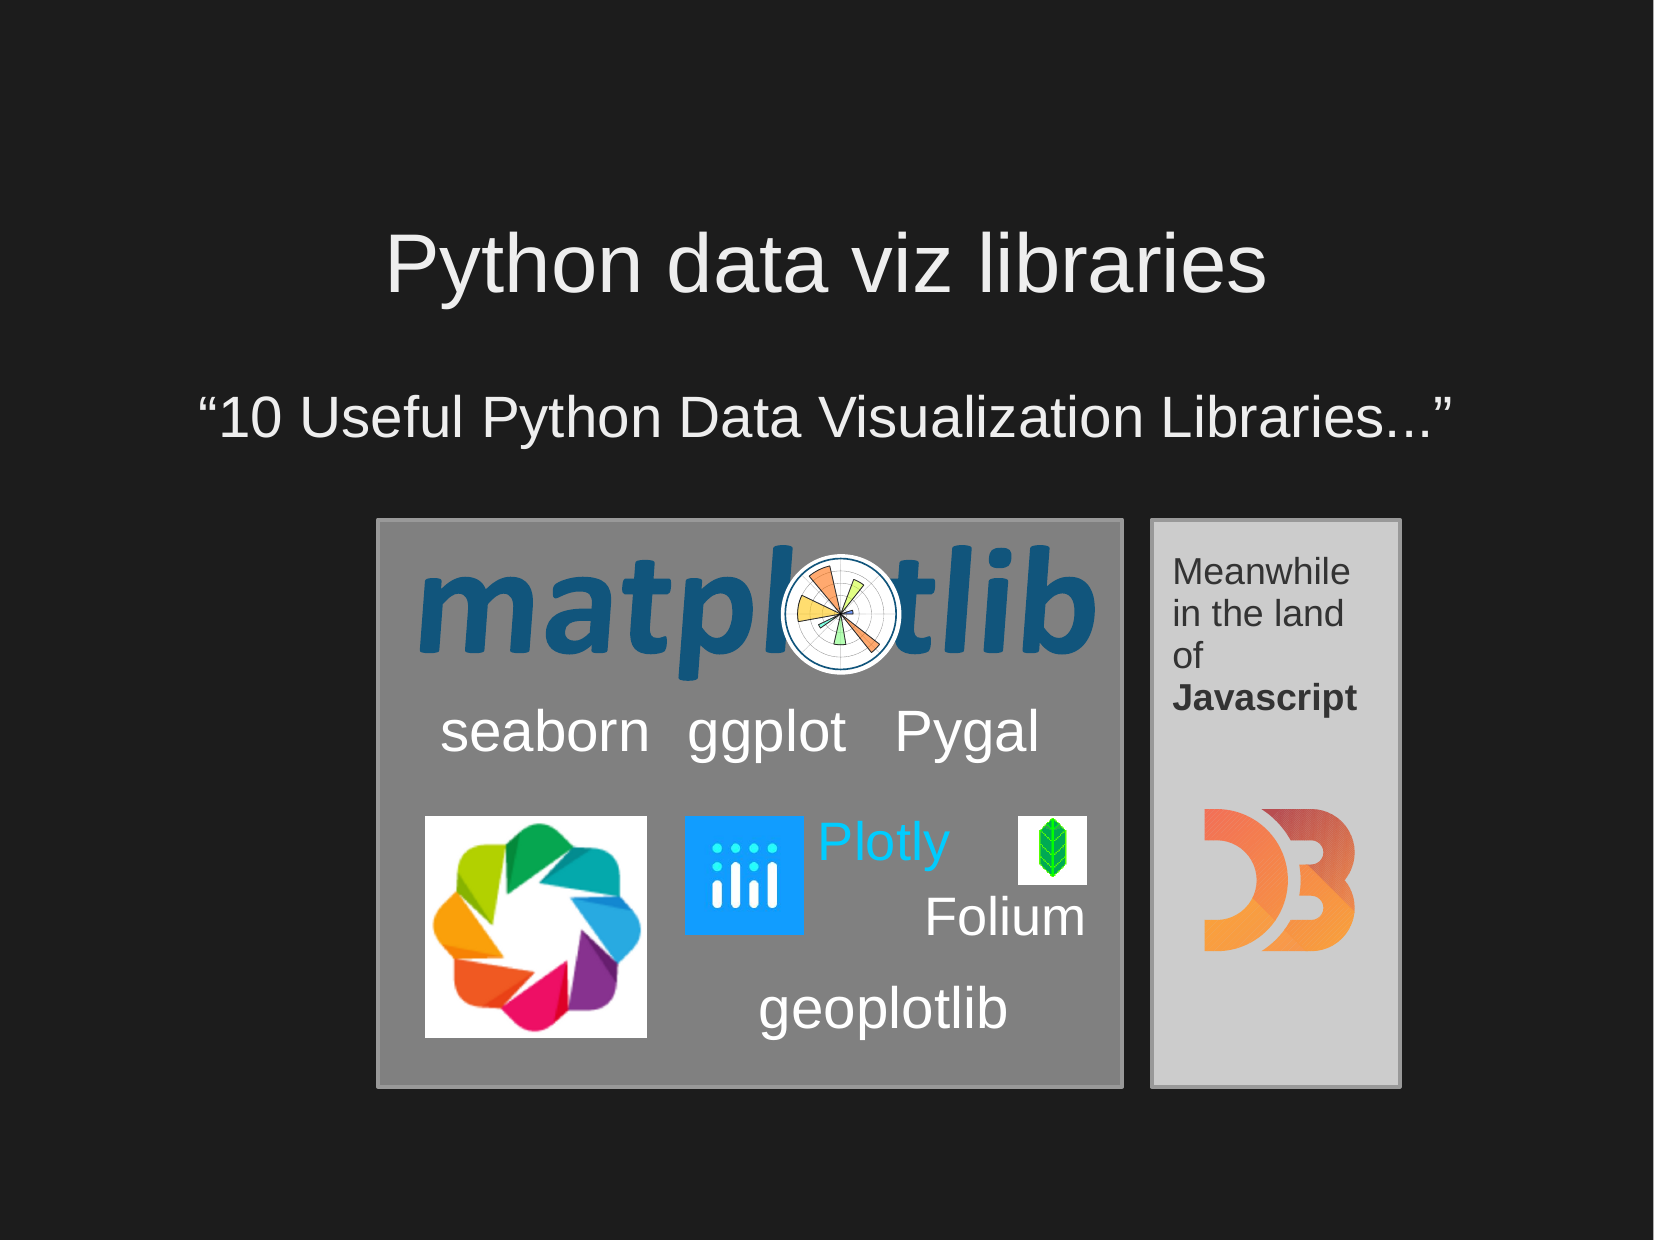

Python data viz libraries
“10 Useful Python Data Visualization Libraries...”
Meanwhile in the land of Javascript
seaborn
ggplot
Pygal
Plotly
Folium
geoplotlib